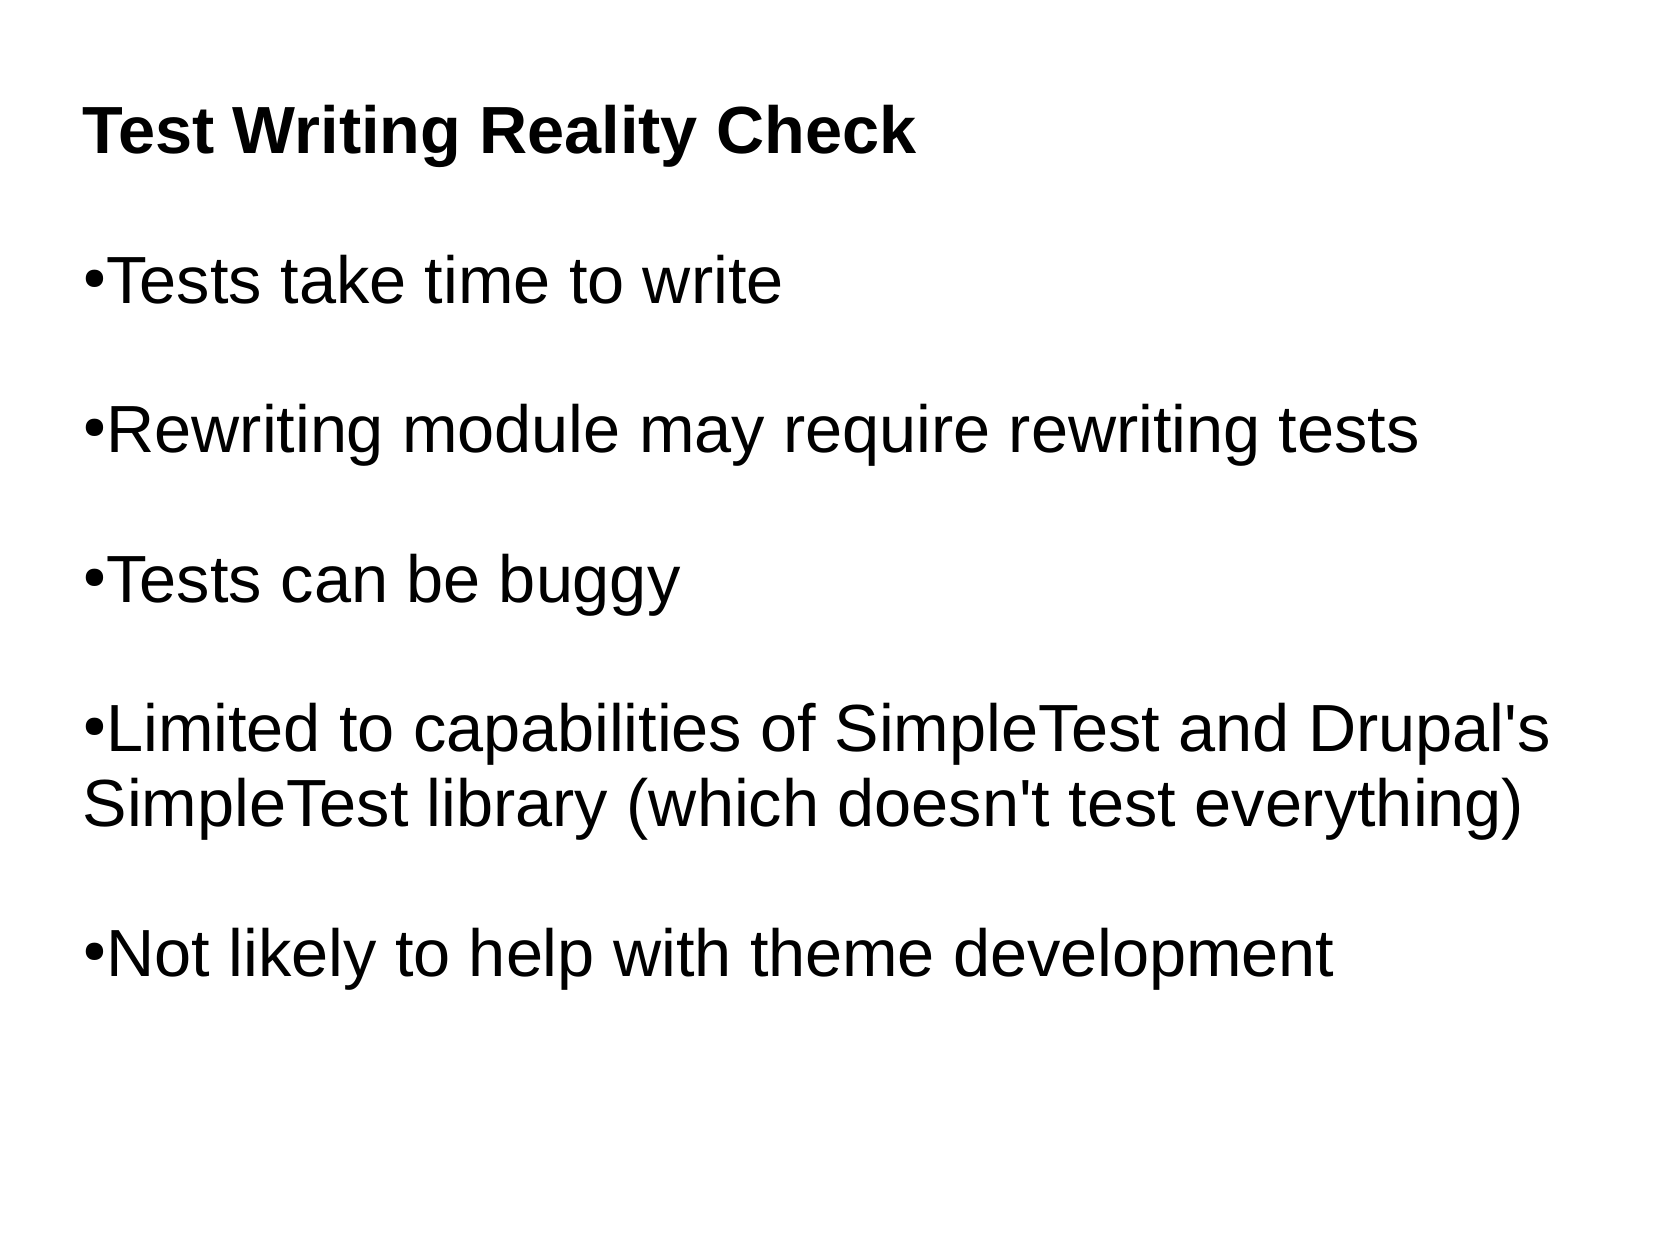

# Test Writing Reality Check
Tests take time to write
Rewriting module may require rewriting tests
Tests can be buggy
Limited to capabilities of SimpleTest and Drupal's SimpleTest library (which doesn't test everything)
Not likely to help with theme development